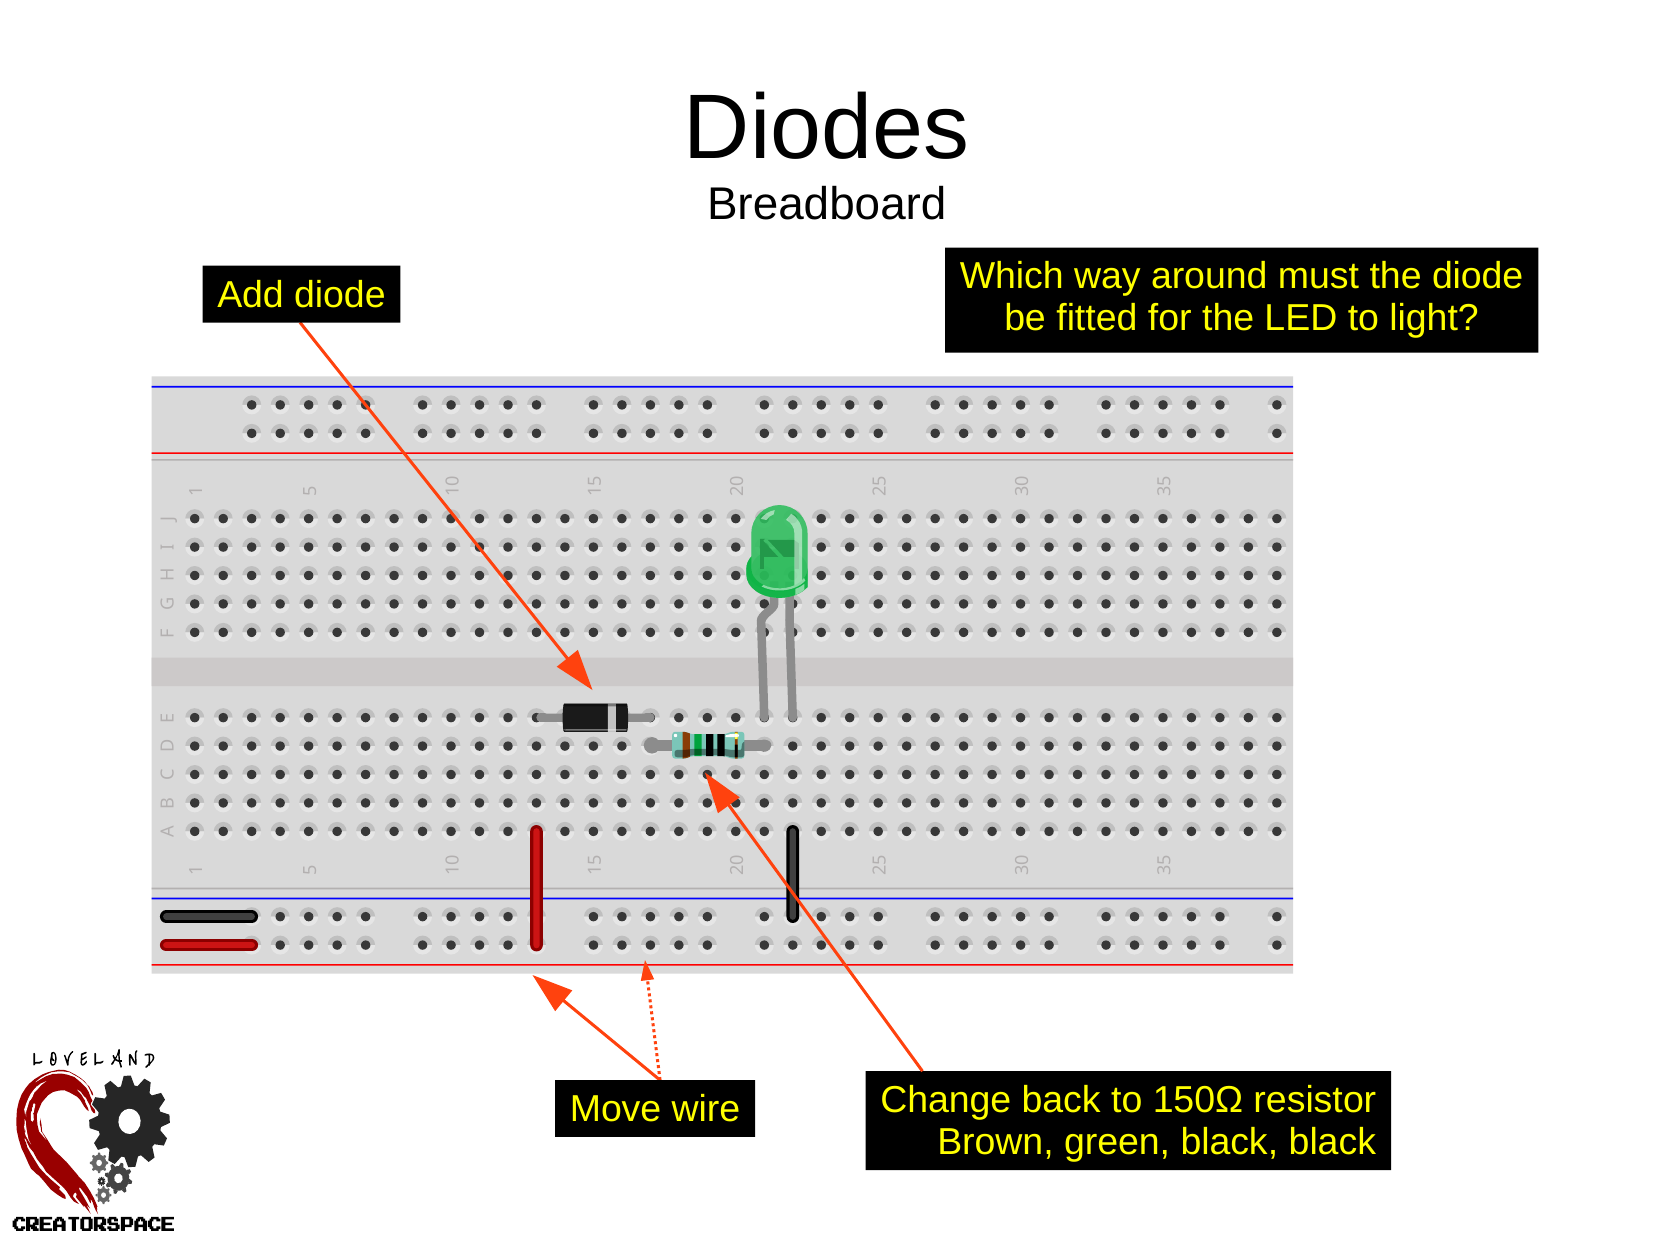

# Diodes Breadboard
Which way around must the diode
be fitted for the LED to light?
Add diode
Change back to 150Ω resistor
Brown, green, black, black
Move wire